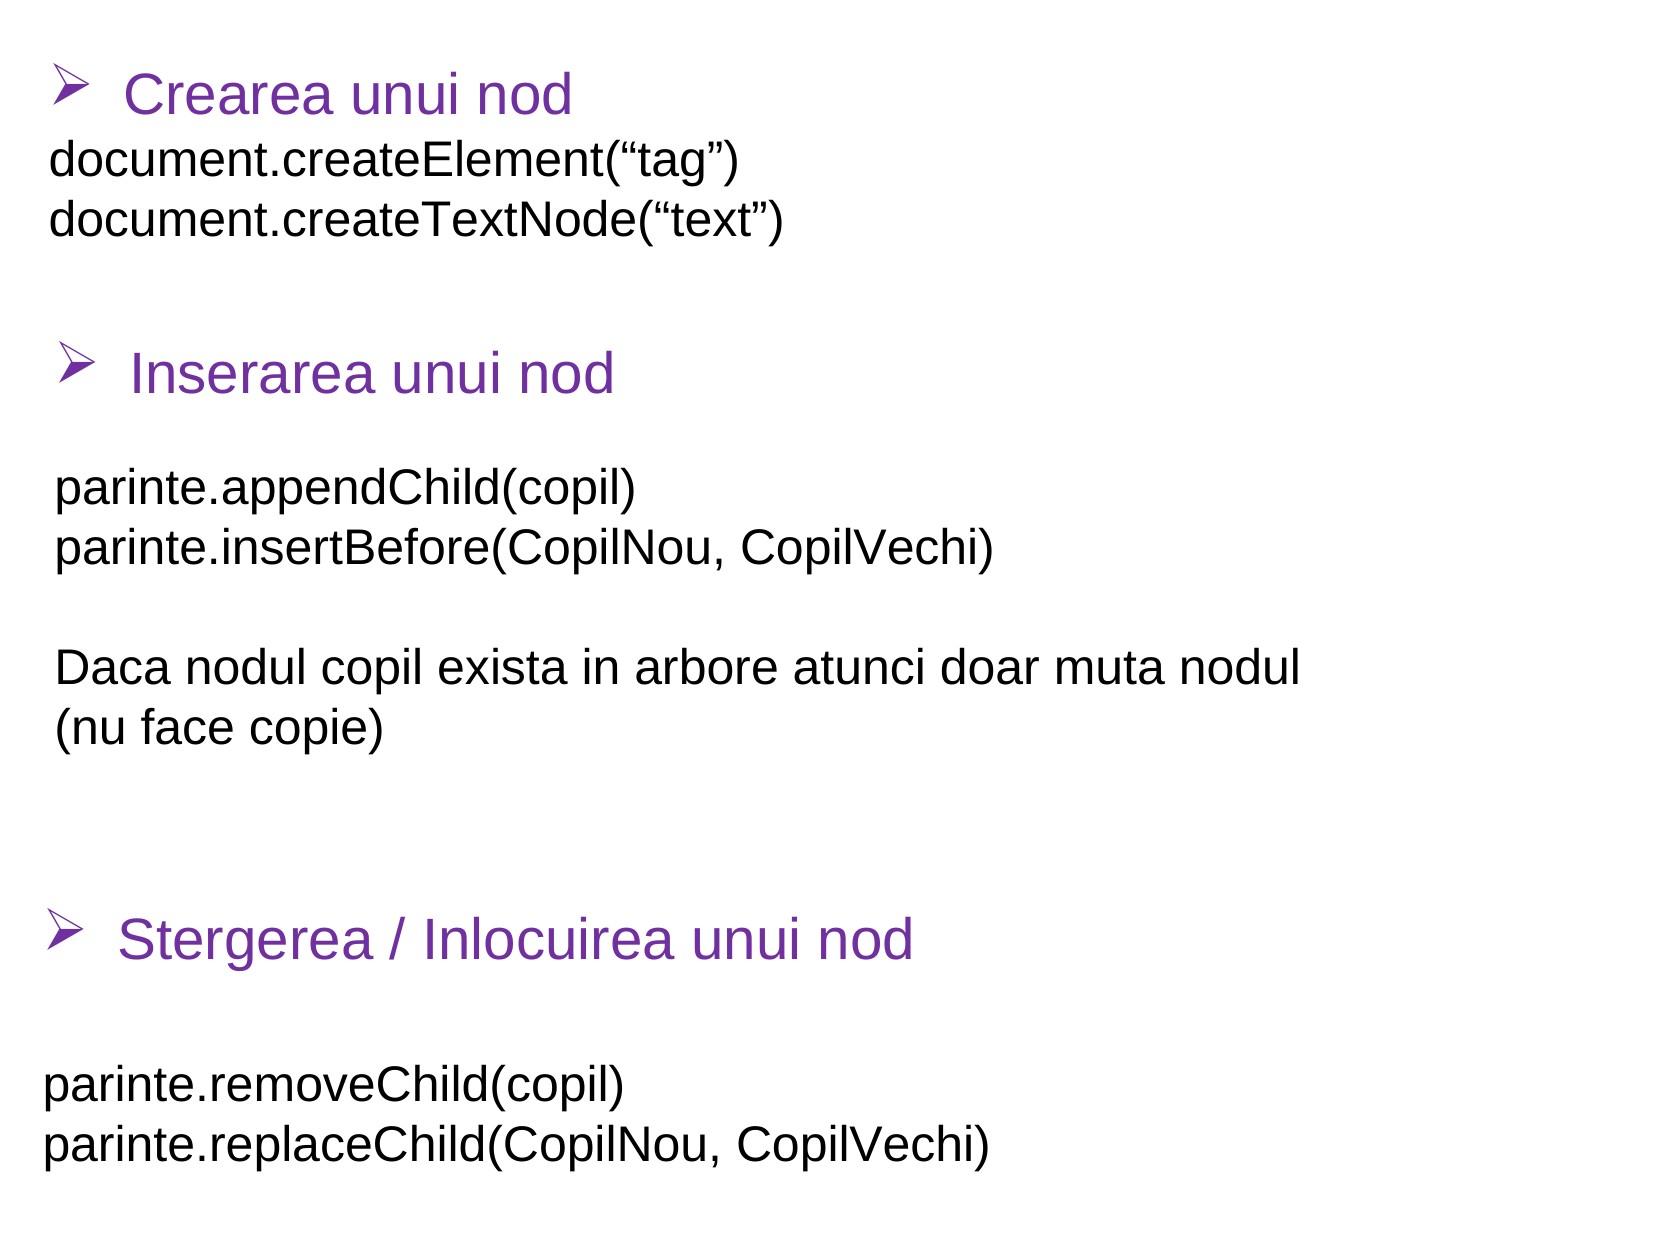

Crearea unui nod
document.createElement(“tag”)
document.createTextNode(“text”)
Inserarea unui nod
parinte.appendChild(copil)
parinte.insertBefore(CopilNou, CopilVechi)
Daca nodul copil exista in arbore atunci doar muta nodul
(nu face copie)
Stergerea / Inlocuirea unui nod
parinte.removeChild(copil)
parinte.replaceChild(CopilNou, CopilVechi)